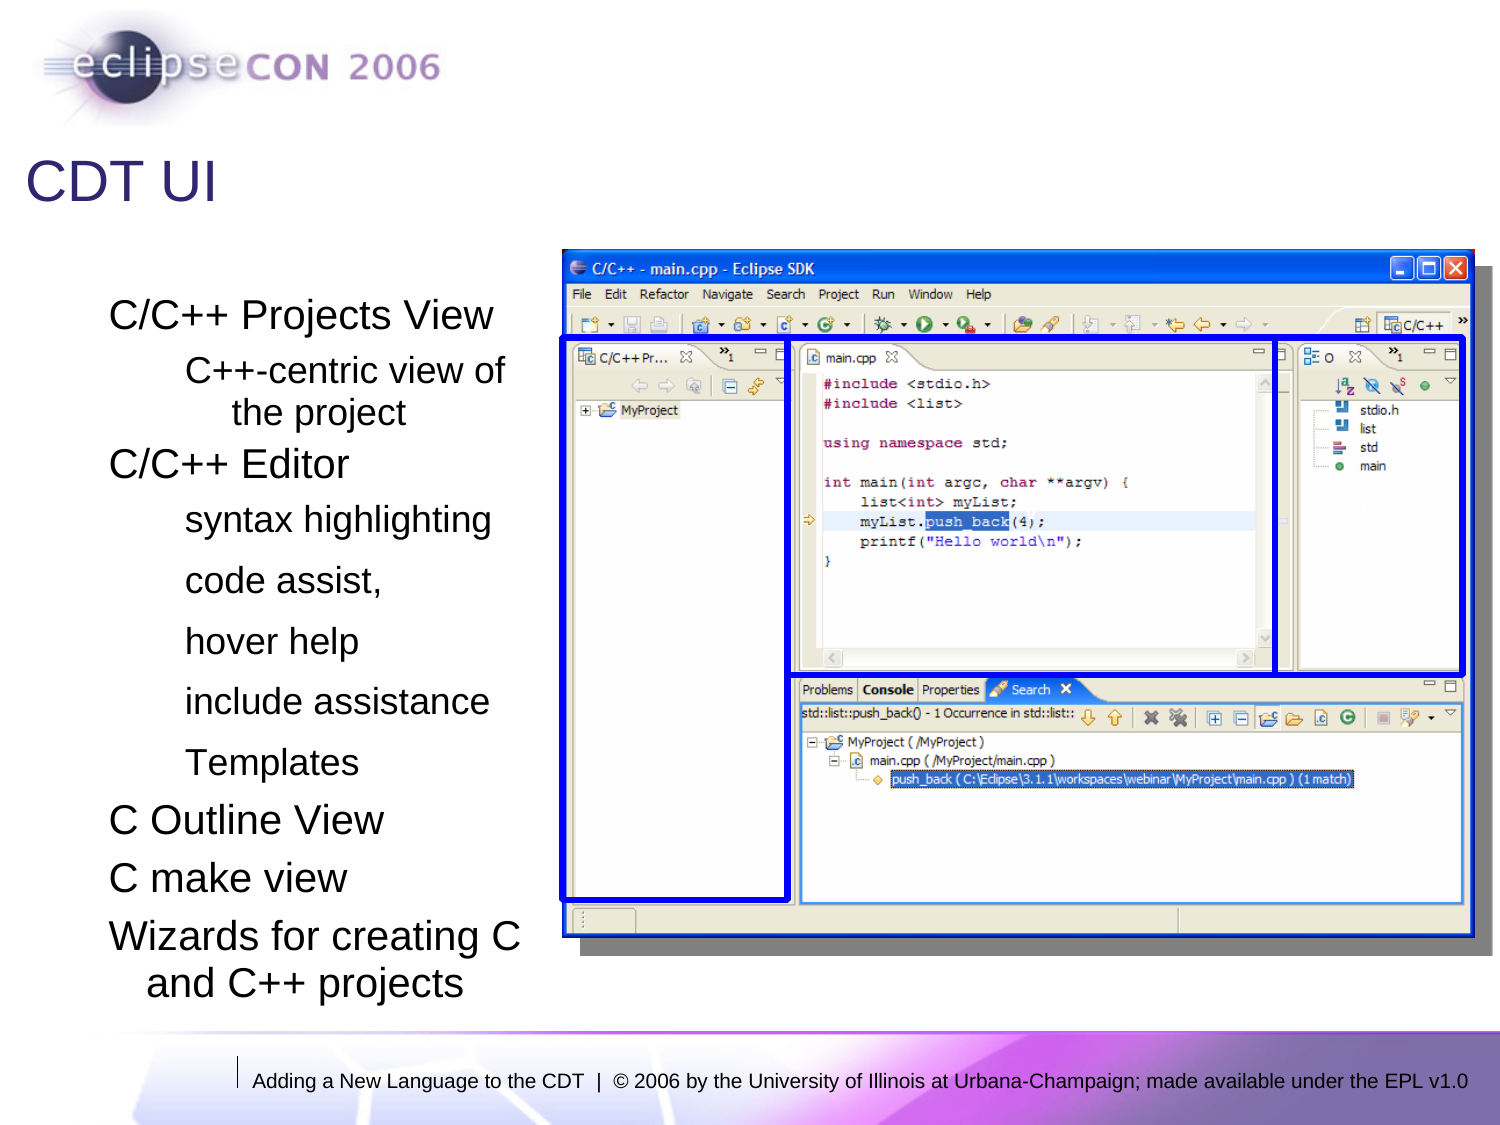

# CDT UI
C/C++ Projects View
C++-centric view of the project
C/C++ Editor
syntax highlighting
code assist,
hover help
include assistance
Templates
C Outline View
C make view
Wizards for creating C and C++ projects
v
v
v